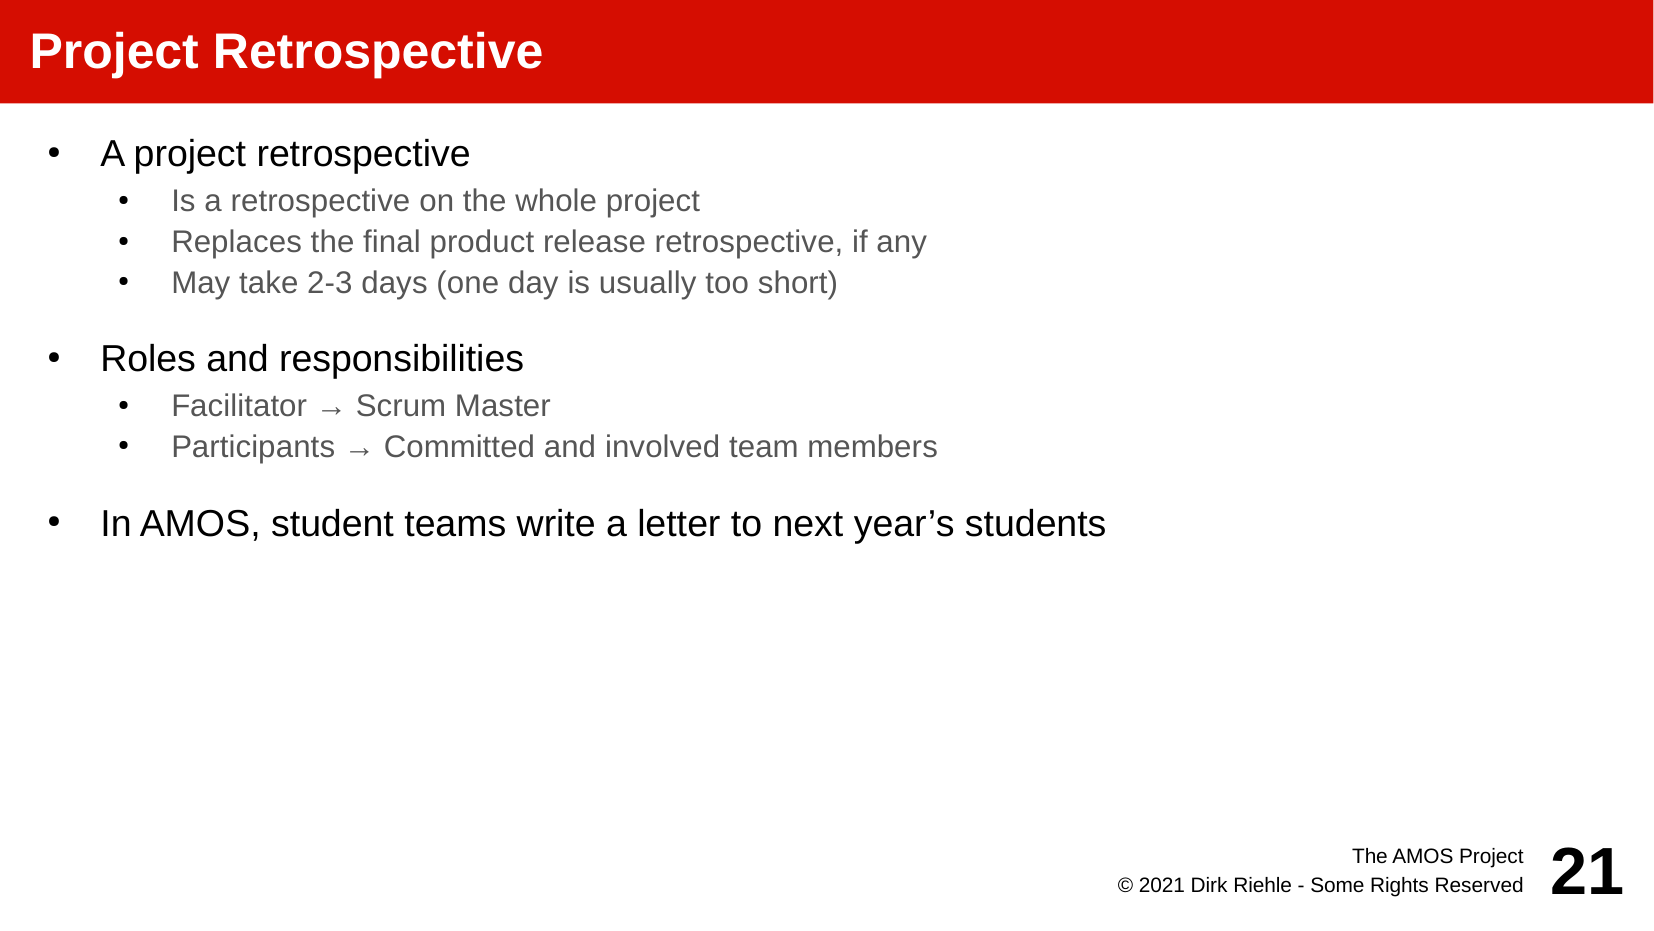

# Project Retrospective
A project retrospective
Is a retrospective on the whole project
Replaces the final product release retrospective, if any
May take 2-3 days (one day is usually too short)
Roles and responsibilities
Facilitator → Scrum Master
Participants → Committed and involved team members
In AMOS, student teams write a letter to next year’s students
The AMOS Project
21
© 2021 Dirk Riehle - Some Rights Reserved